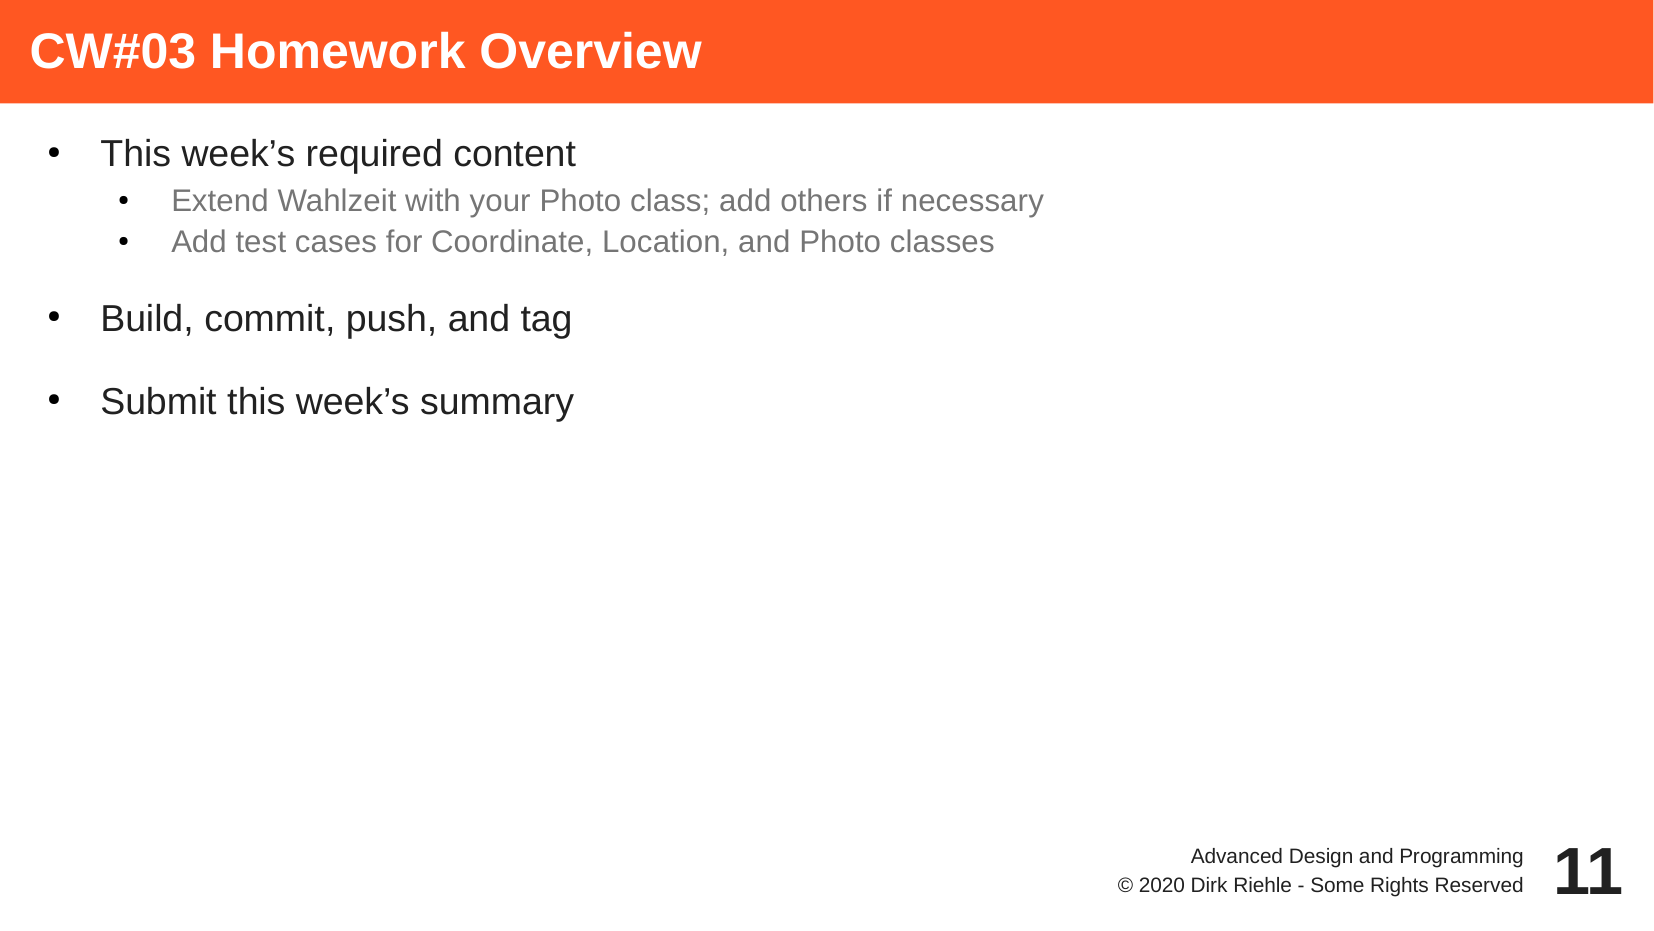

# CW#03 Homework Overview
This week’s required content
Extend Wahlzeit with your Photo class; add others if necessary
Add test cases for Coordinate, Location, and Photo classes
Build, commit, push, and tag
Submit this week’s summary
Advanced Design and Programming
11
© 2020 Dirk Riehle - Some Rights Reserved